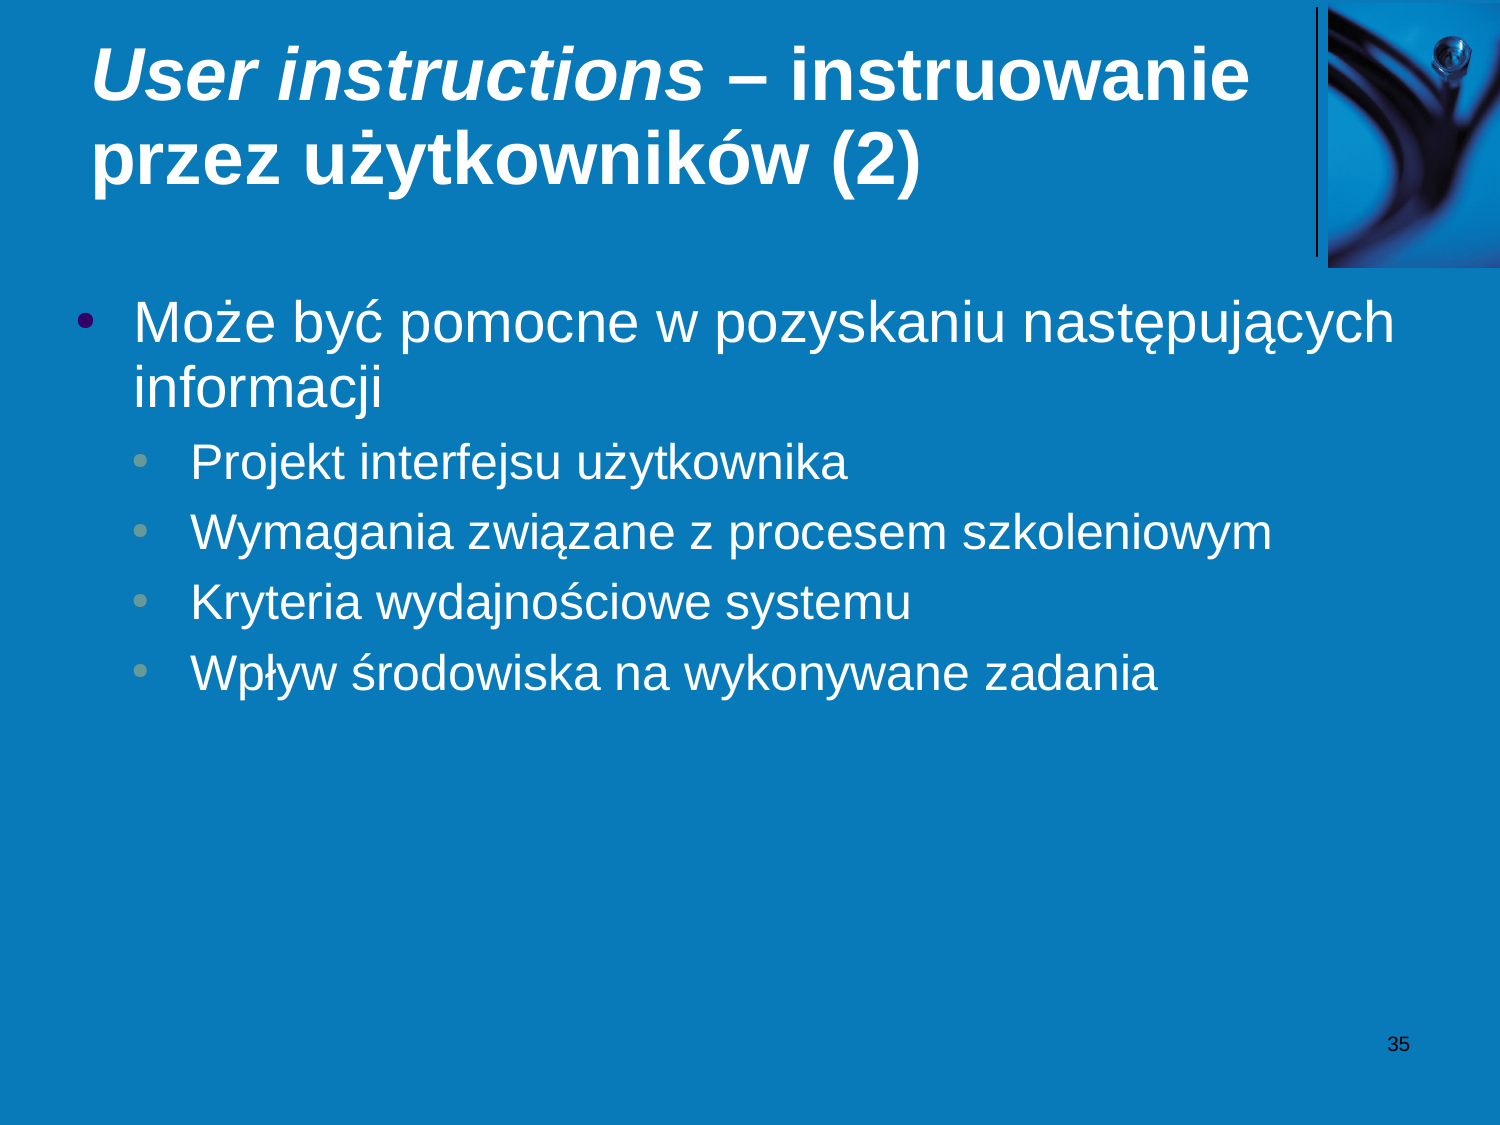

# User instructions – instruowanie przez użytkowników (2)
Może być pomocne w pozyskaniu następujących informacji
Projekt interfejsu użytkownika
Wymagania związane z procesem szkoleniowym
Kryteria wydajnościowe systemu
Wpływ środowiska na wykonywane zadania
35